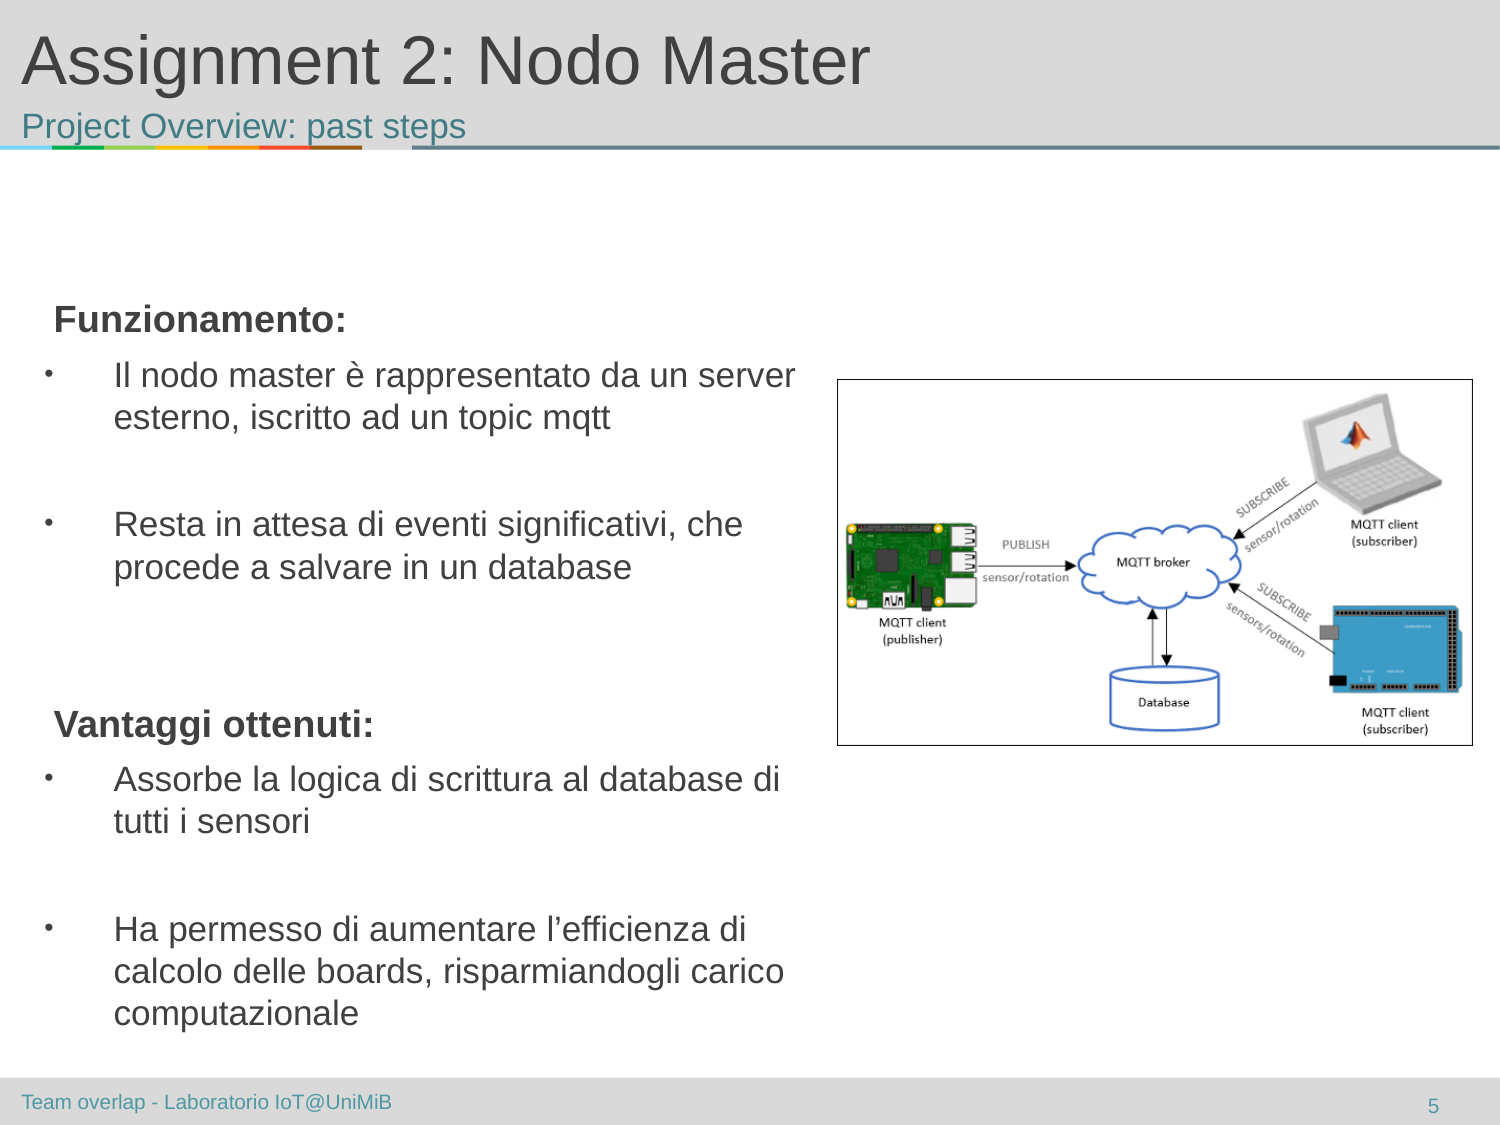

# Assignment 2: Nodo Master
Project Overview: past steps
Funzionamento:
Il nodo master è rappresentato da un server esterno, iscritto ad un topic mqtt
Resta in attesa di eventi significativi, che procede a salvare in un database
Vantaggi ottenuti:
Assorbe la logica di scrittura al database di tutti i sensori
Ha permesso di aumentare l’efficienza di calcolo delle boards, risparmiandogli carico computazionale
Team overlap - Laboratorio IoT@UniMiB